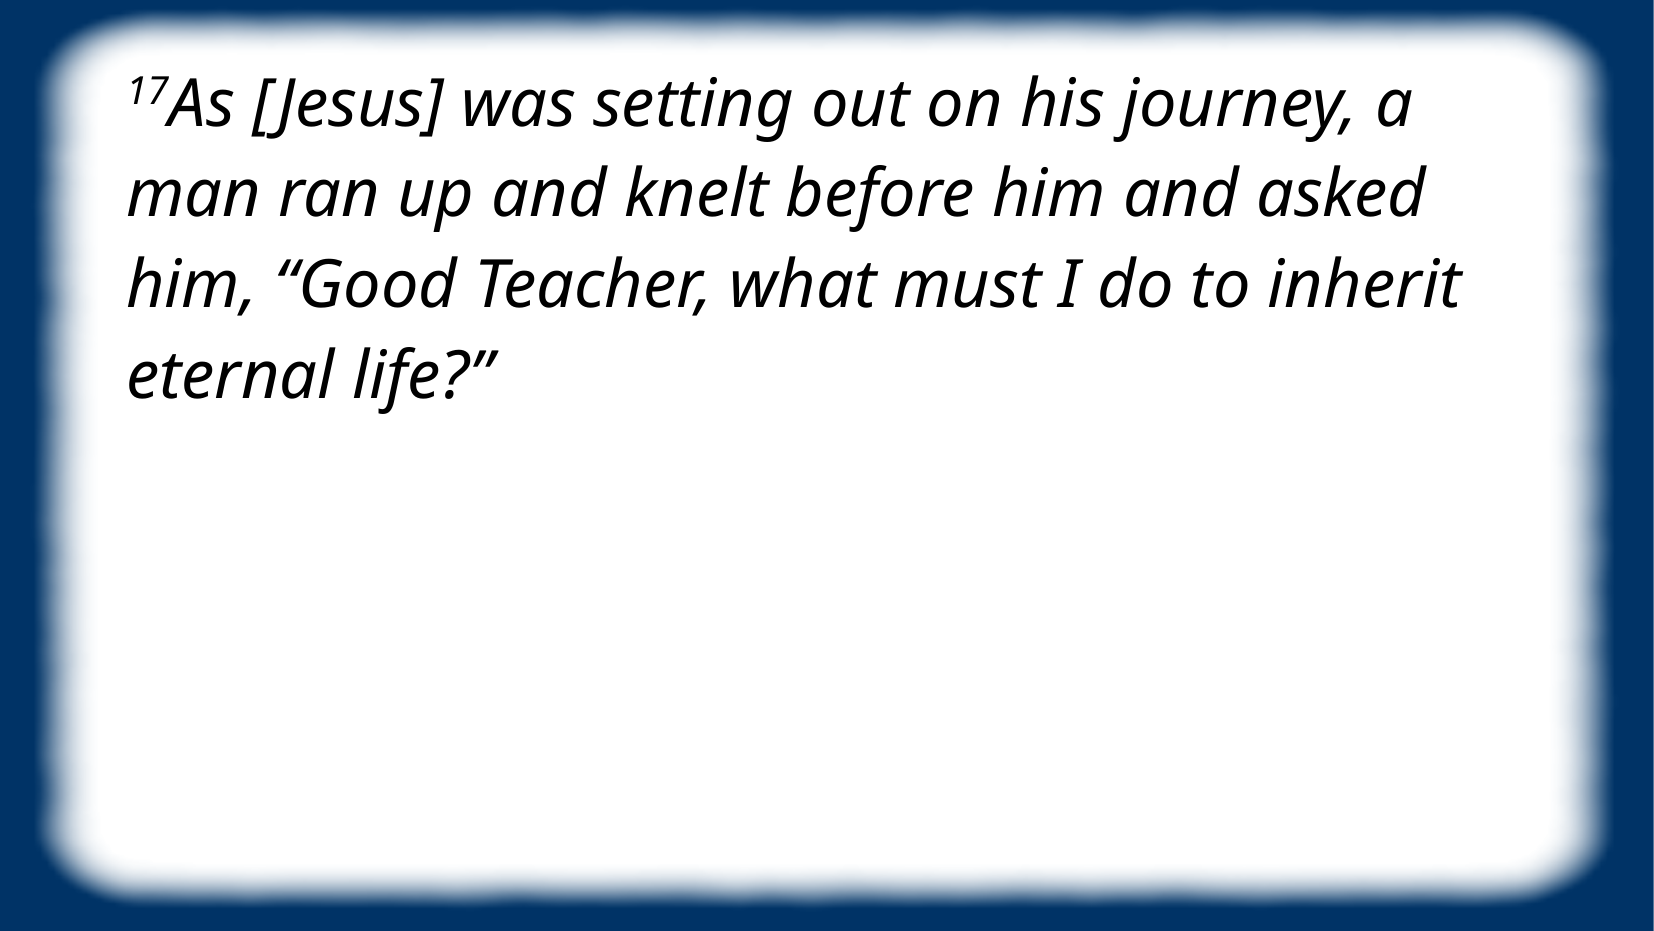

17As [Jesus] was setting out on his journey, a man ran up and knelt before him and asked him, “Good Teacher, what must I do to inherit eternal life?”